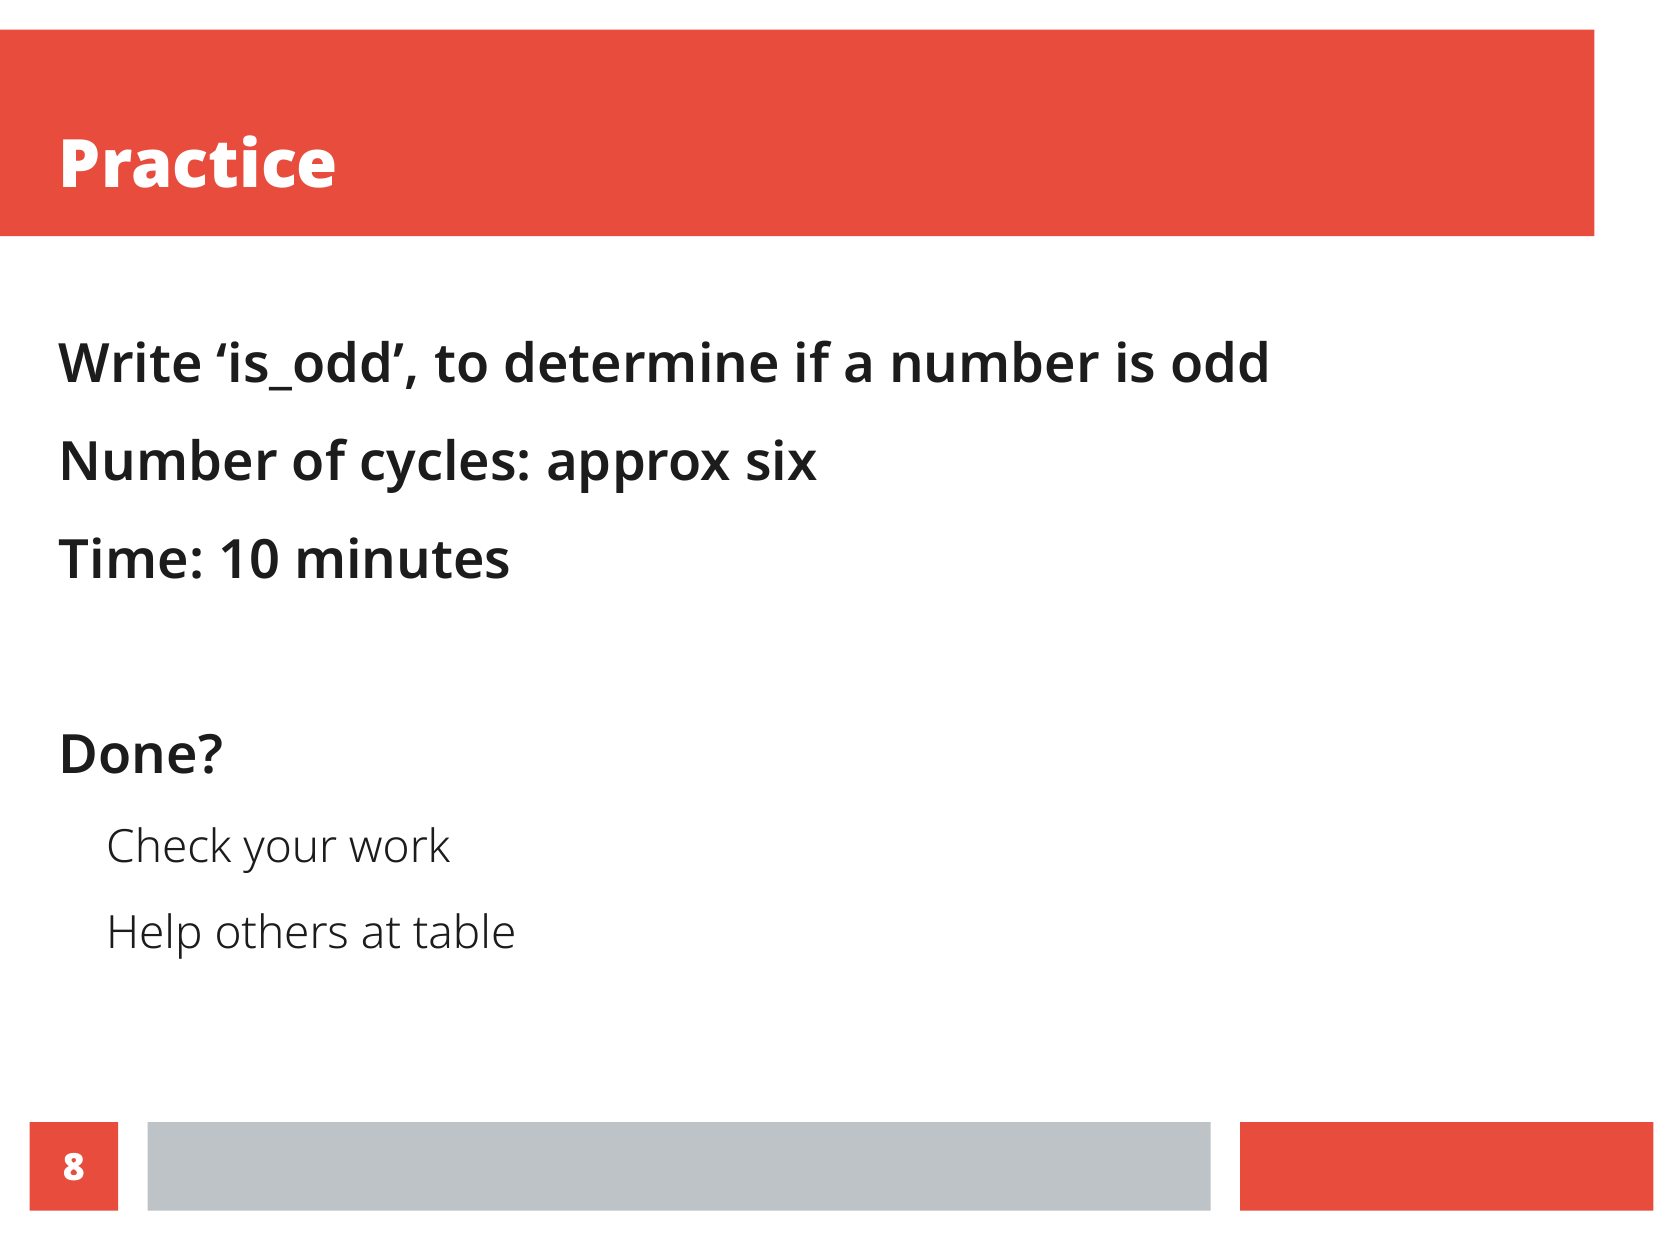

# Practice
Write ‘is_odd’, to determine if a number is odd
Number of cycles: approx six
Time: 10 minutes
Done?
Check your work
Help others at table
8